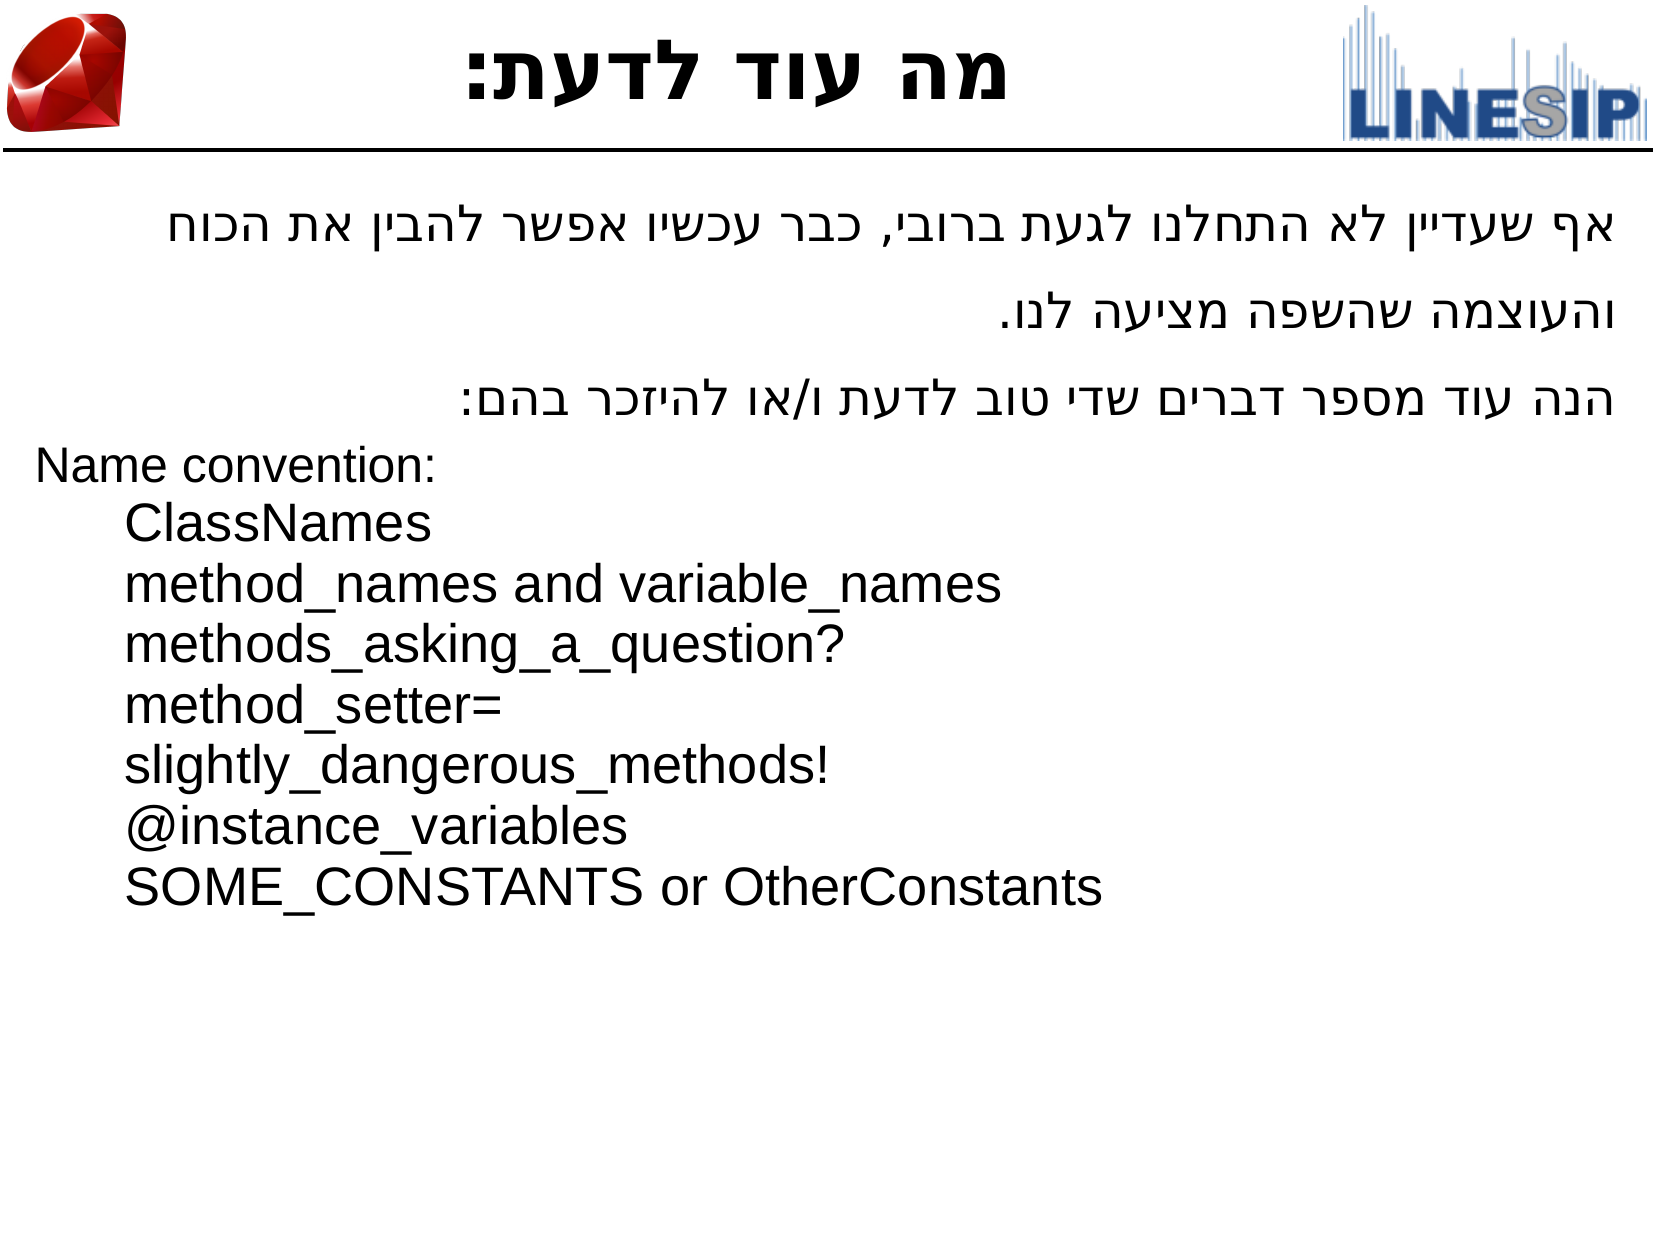

מה עוד לדעת:
אף שעדיין לא התחלנו לגעת ברובי, כבר עכשיו אפשר להבין את הכוח והעוצמה שהשפה מציעה לנו.
הנה עוד מספר דברים שדי טוב לדעת ו/או להיזכר בהם:
Name convention:
 ClassNames
 method_names and variable_names
 methods_asking_a_question?
 method_setter=
 slightly_dangerous_methods!
 @instance_variables
 SOME_CONSTANTS or OtherConstants